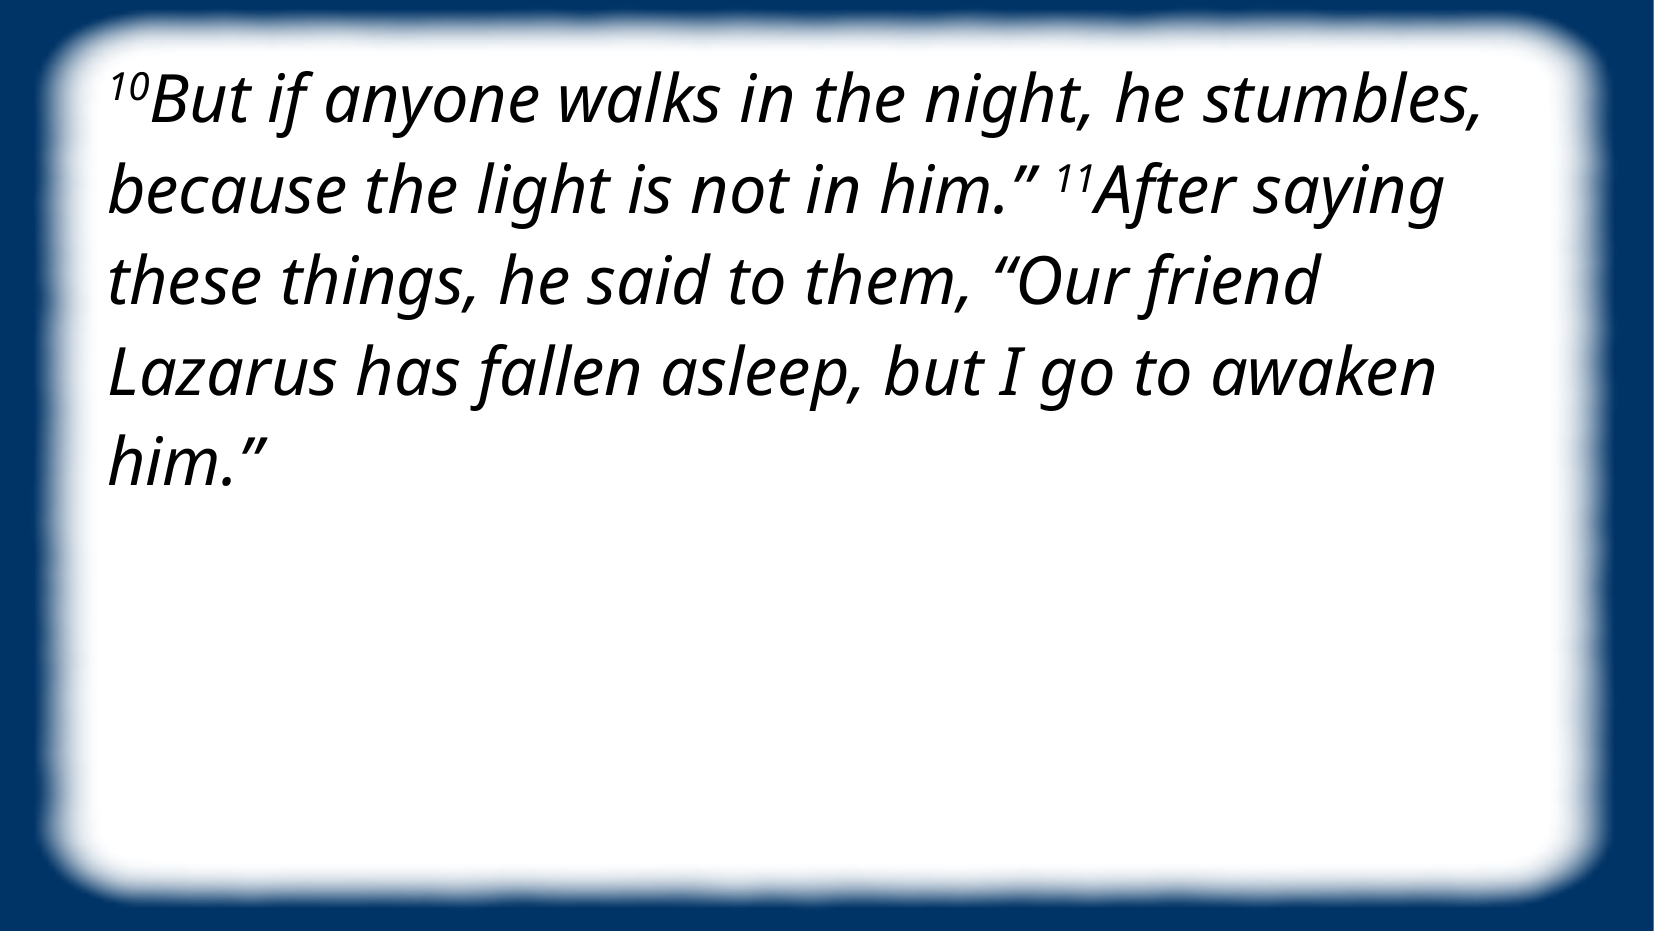

10But if anyone walks in the night, he stumbles, because the light is not in him.” 11After saying these things, he said to them, “Our friend Lazarus has fallen asleep, but I go to awaken him.”